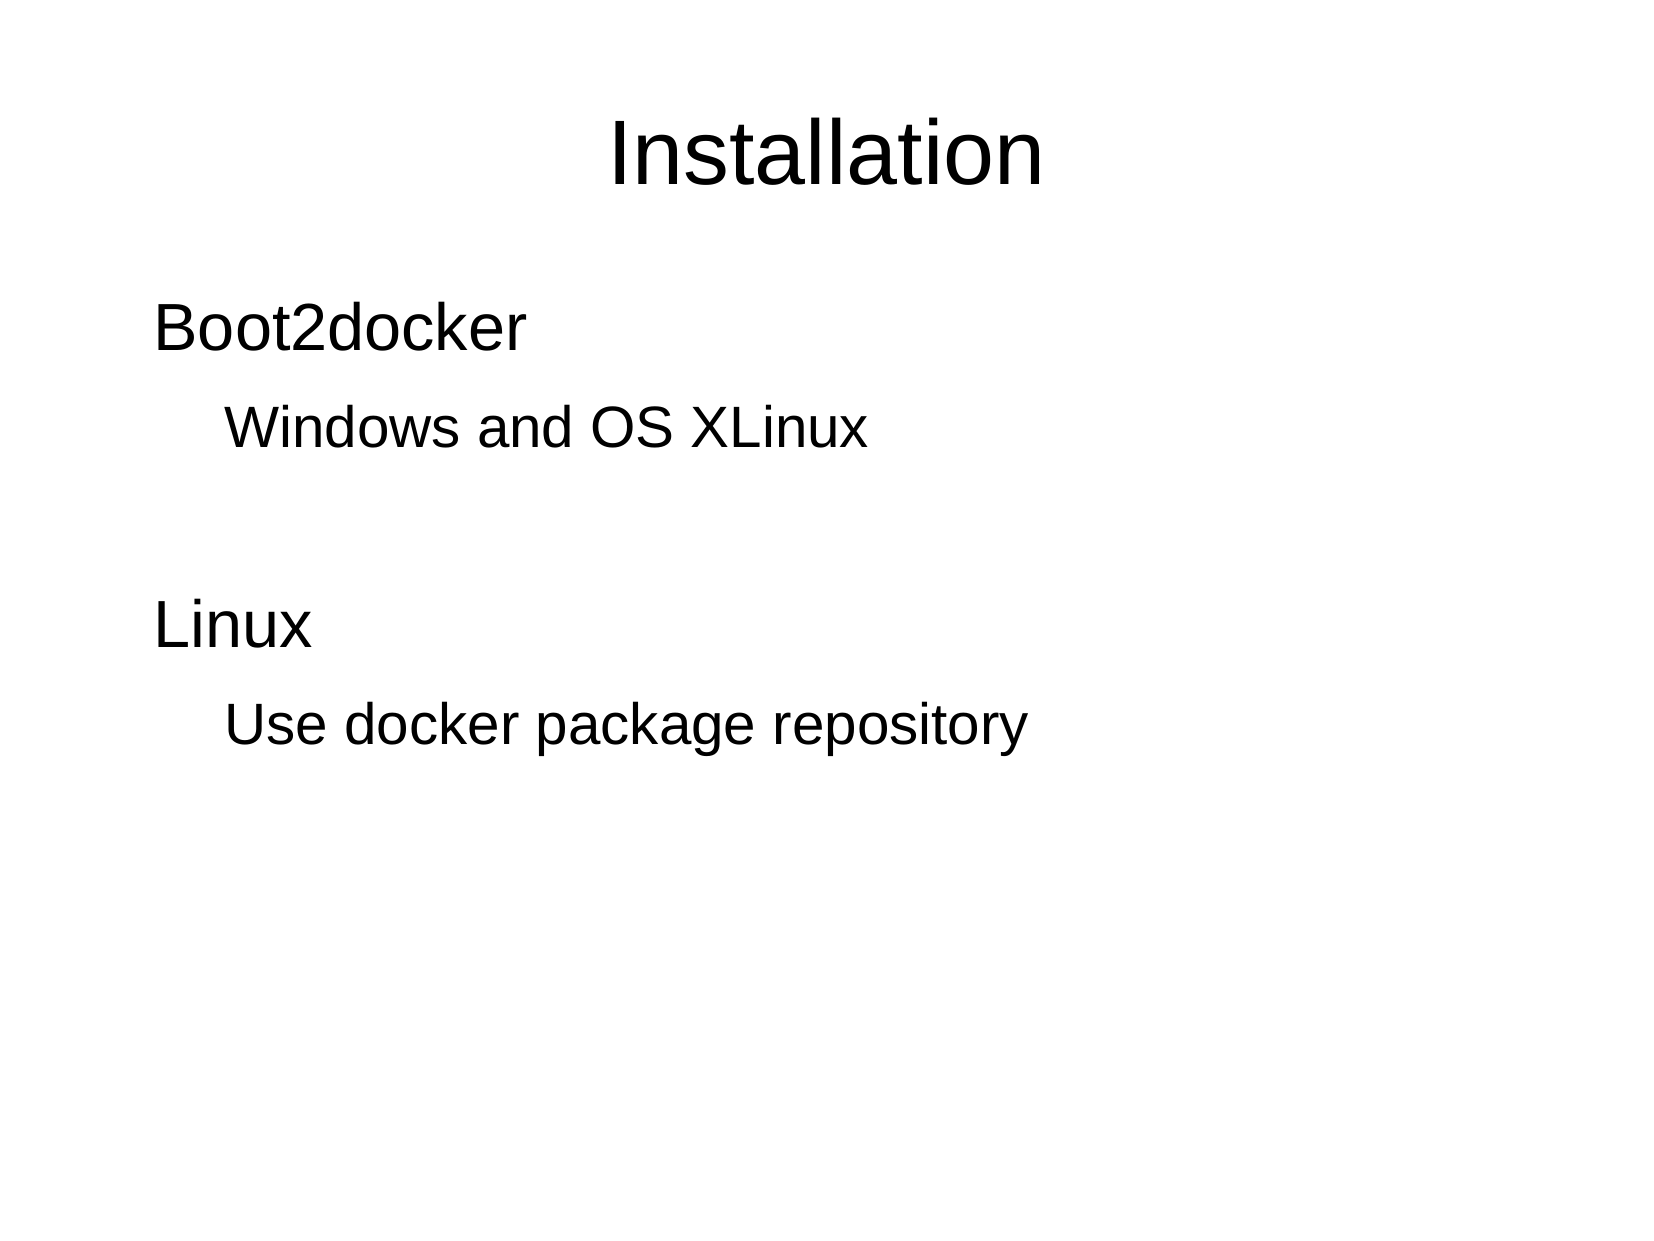

# Installation
Boot2docker
Windows and OS XLinux
Linux
Use docker package repository